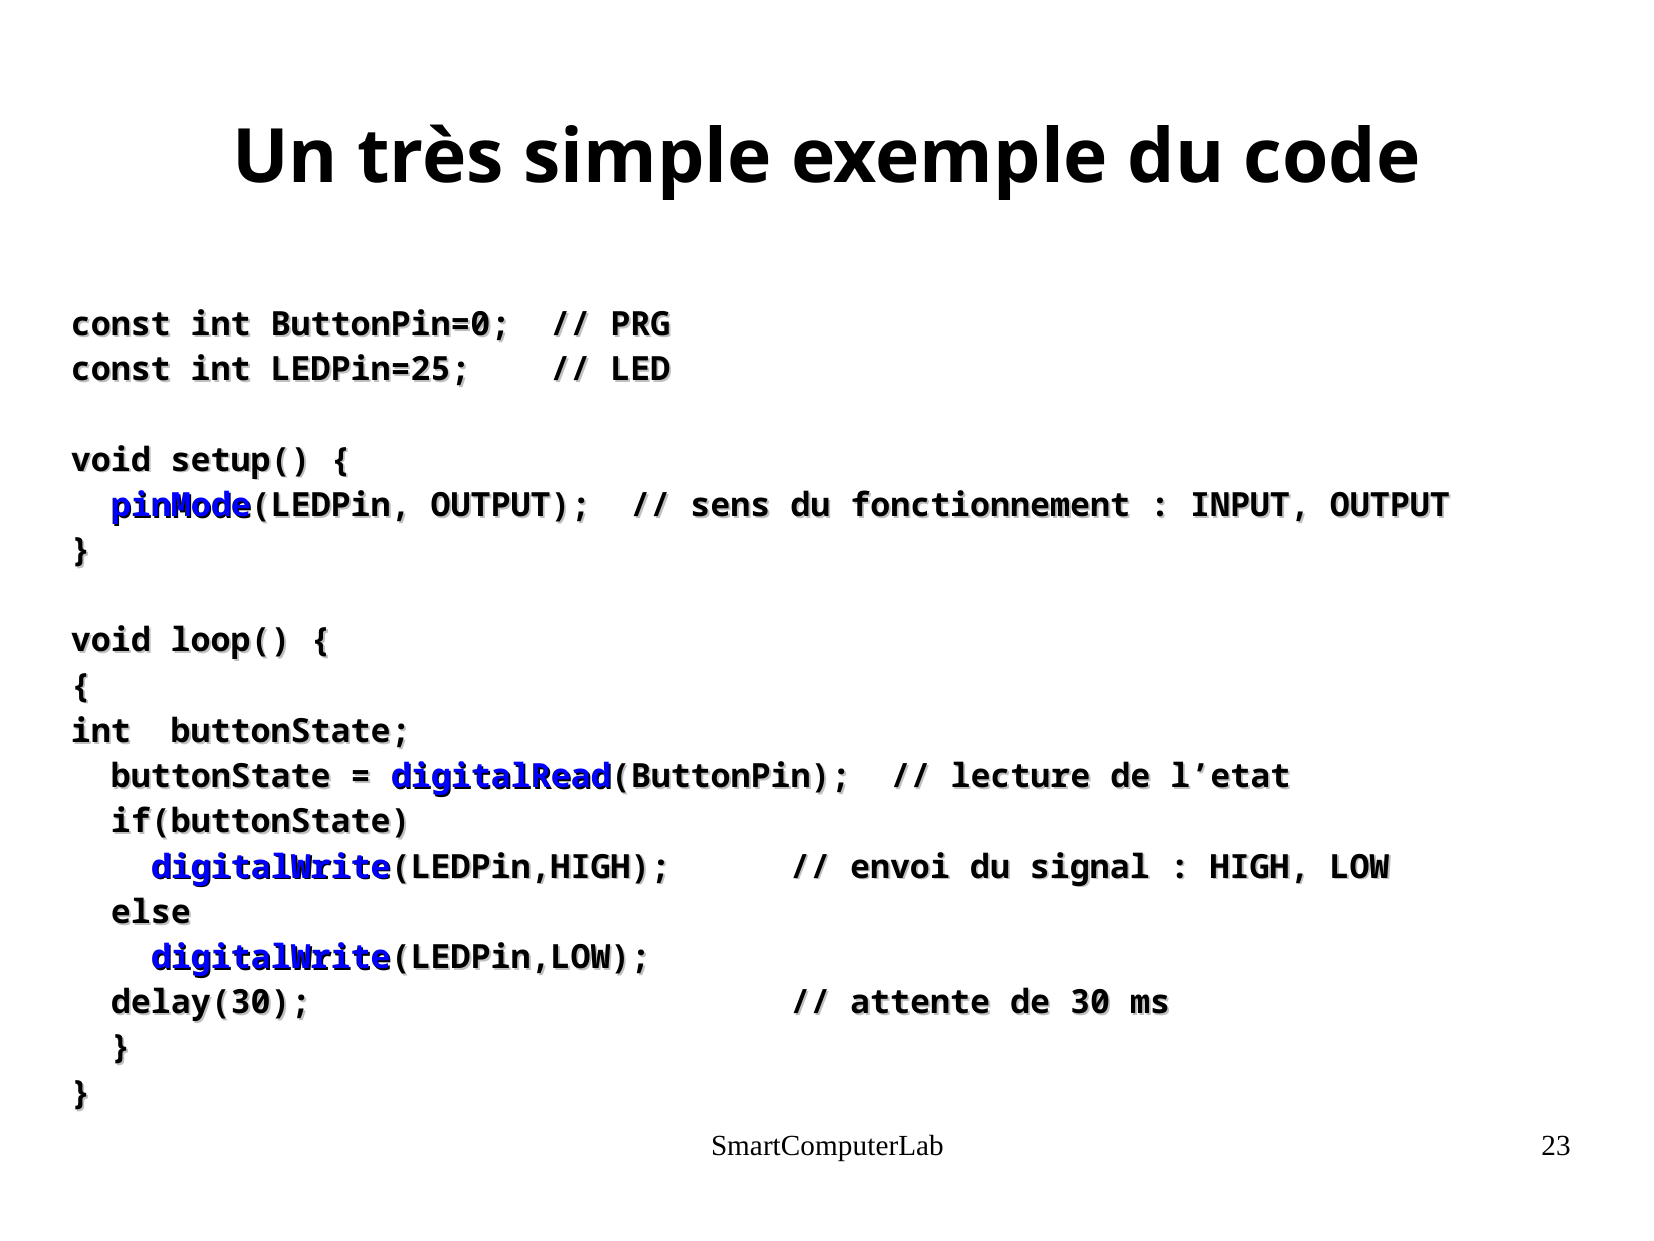

# Un très simple exemple du code
const int ButtonPin=0; // PRG
const int LEDPin=25; // LED
void setup() {
 pinMode(LEDPin, OUTPUT); // sens du fonctionnement : INPUT, OUTPUT
}
void loop() {
{
int buttonState;
 buttonState = digitalRead(ButtonPin); // lecture de l’etat
 if(buttonState)
 digitalWrite(LEDPin,HIGH); // envoi du signal : HIGH, LOW
 else
 digitalWrite(LEDPin,LOW);
 delay(30); // attente de 30 ms
 }
}
SmartComputerLab
23